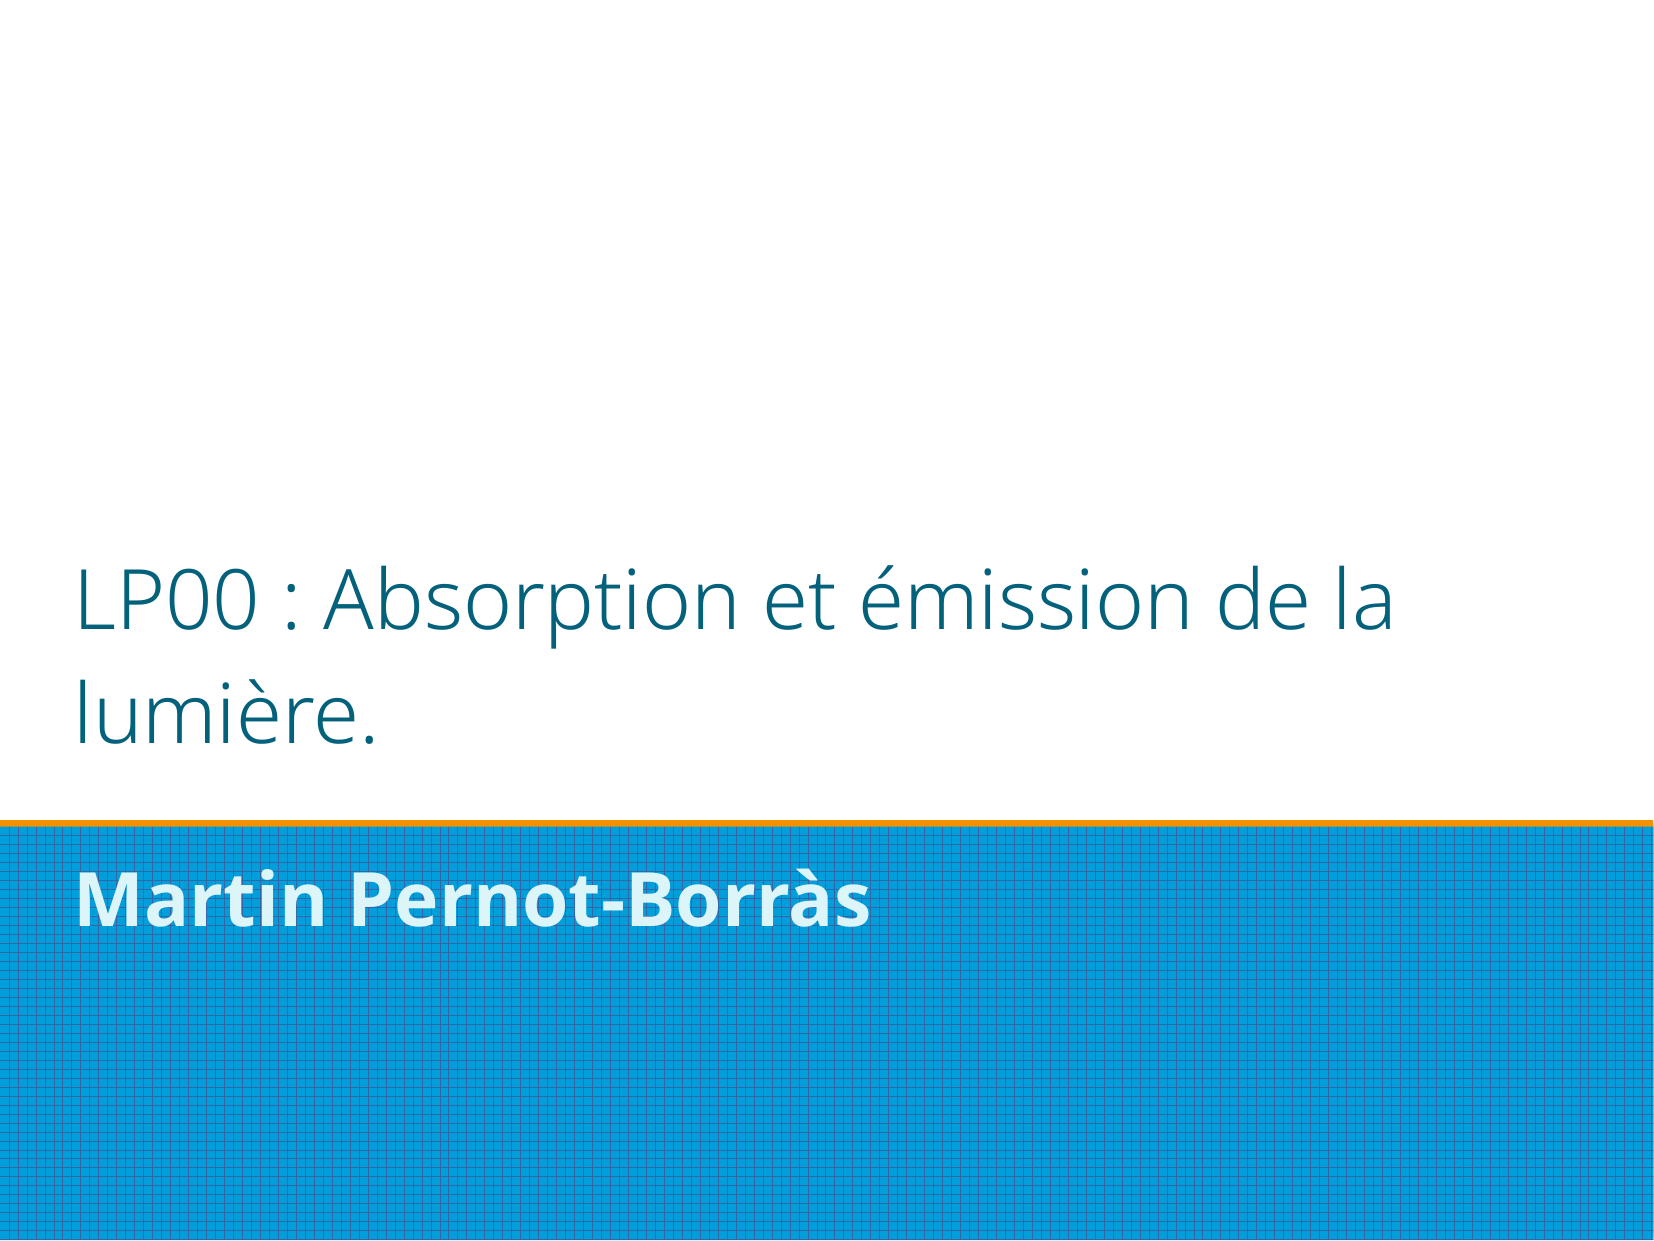

# LP00 : Absorption et émission de la lumière.
Martin Pernot-Borràs